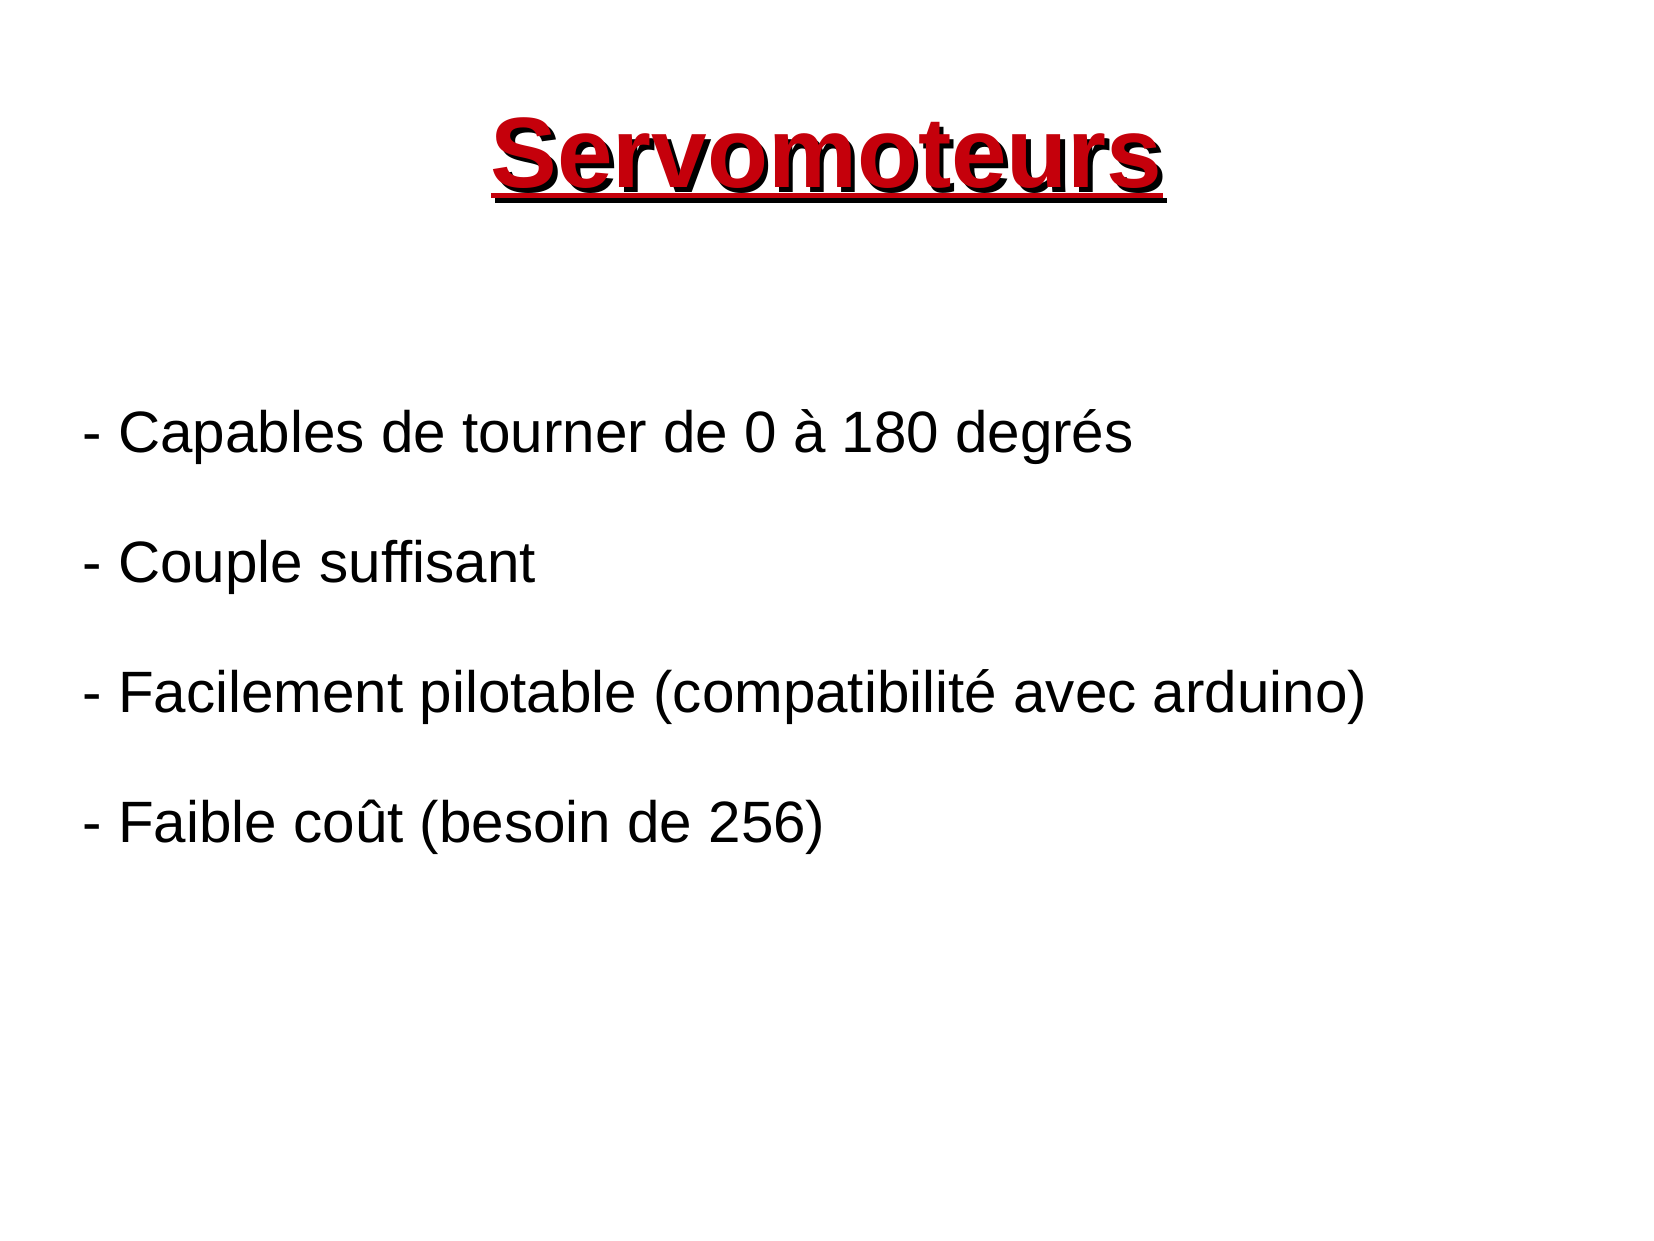

# Servomoteurs
- Capables de tourner de 0 à 180 degrés
- Couple suffisant
- Facilement pilotable (compatibilité avec arduino)
- Faible coût (besoin de 256)